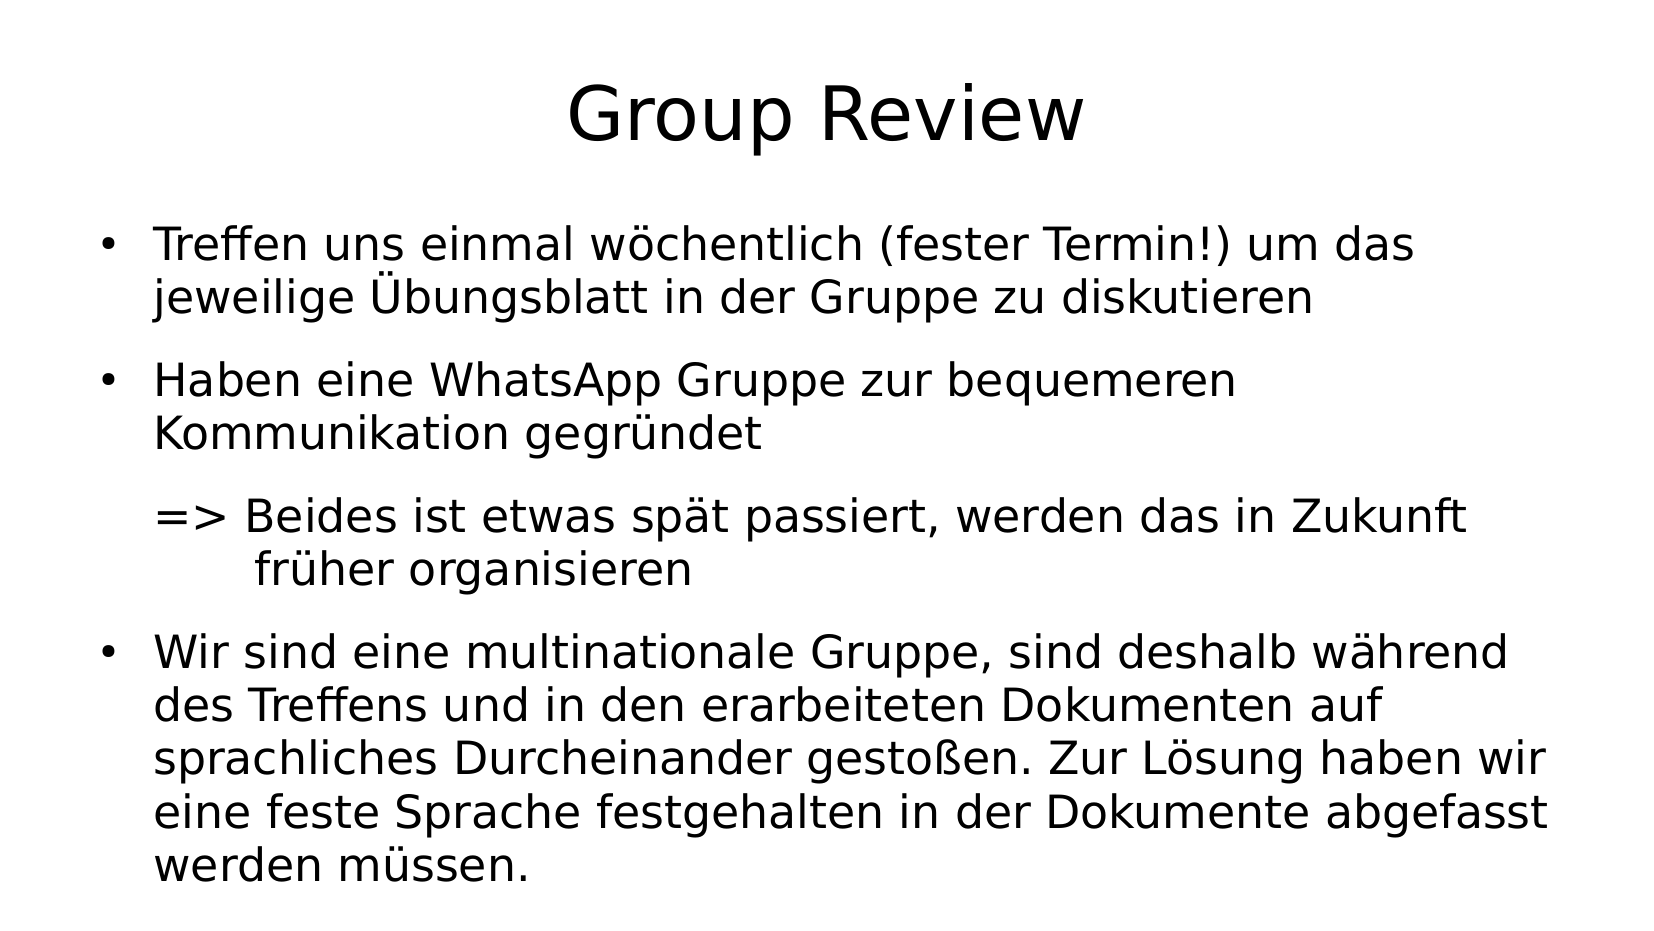

# Group Review
Treffen uns einmal wöchentlich (fester Termin!) um das jeweilige Übungsblatt in der Gruppe zu diskutieren
Haben eine WhatsApp Gruppe zur bequemeren Kommunikation gegründet
=> Beides ist etwas spät passiert, werden das in Zukunft früher organisieren
Wir sind eine multinationale Gruppe, sind deshalb während des Treffens und in den erarbeiteten Dokumenten auf sprachliches Durcheinander gestoßen. Zur Lösung haben wir eine feste Sprache festgehalten in der Dokumente abgefasst werden müssen.